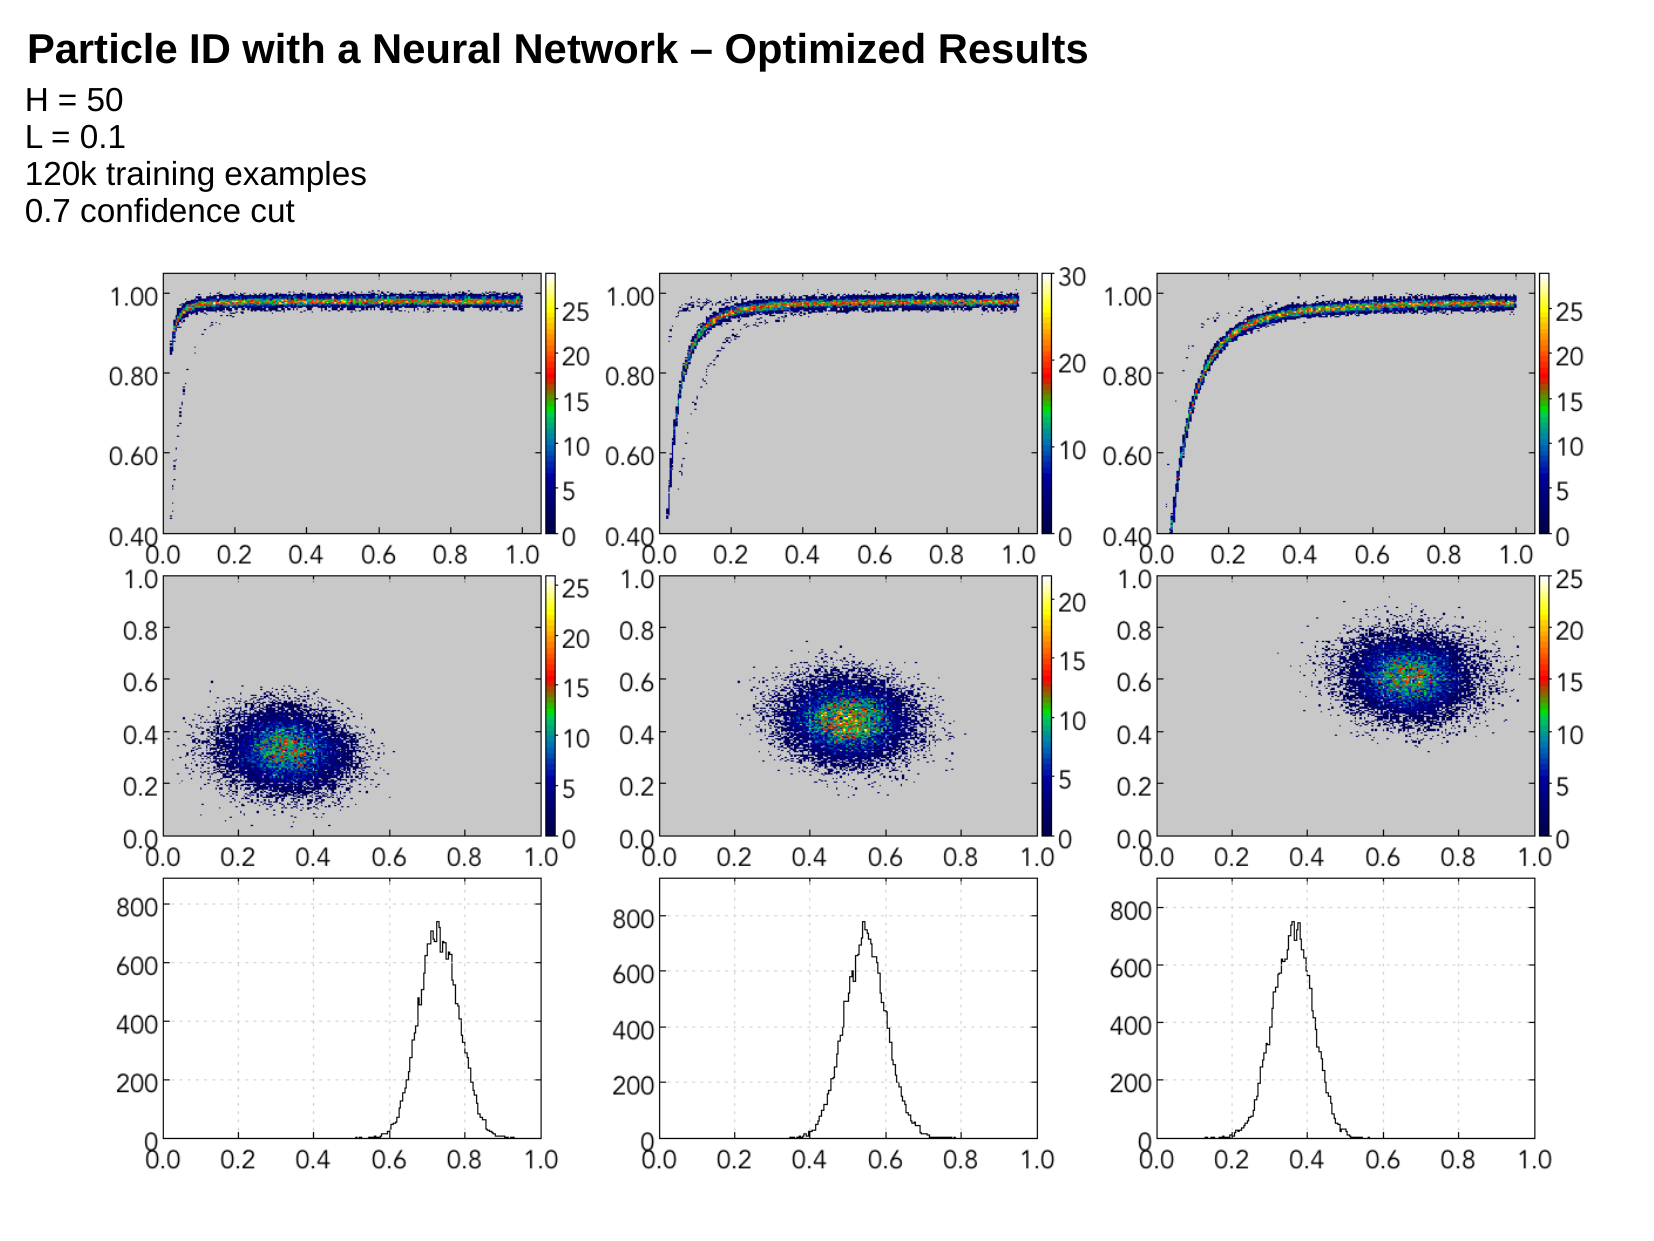

Particle ID with a Neural Network – Optimized Results
H = 50
L = 0.1
120k training examples
0.7 confidence cut